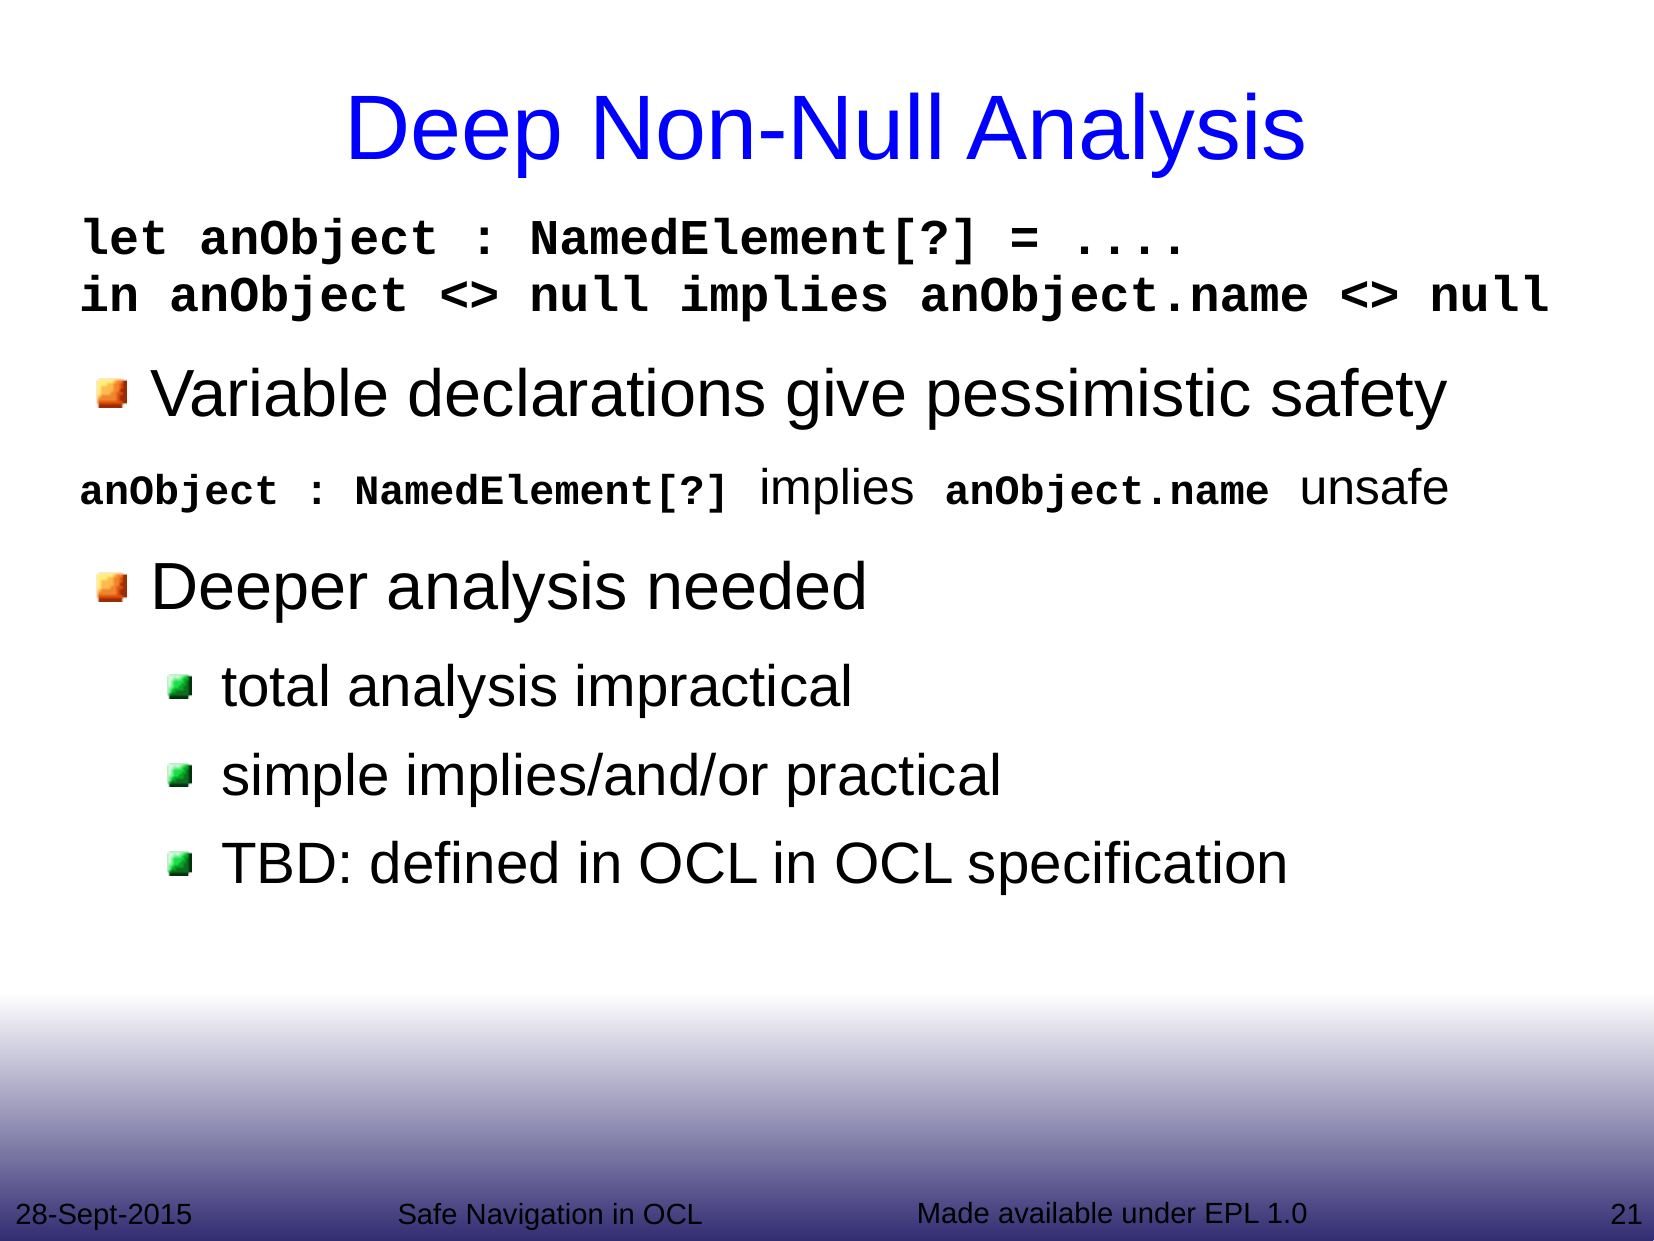

# Deep Non-Null Analysis
let anObject : NamedElement[?] = ....
in anObject <> null implies anObject.name <> null
Variable declarations give pessimistic safety
anObject : NamedElement[?] implies anObject.name unsafe
Deeper analysis needed
total analysis impractical
simple implies/and/or practical
TBD: defined in OCL in OCL specification
28-Sept-2015
Safe Navigation in OCL
21